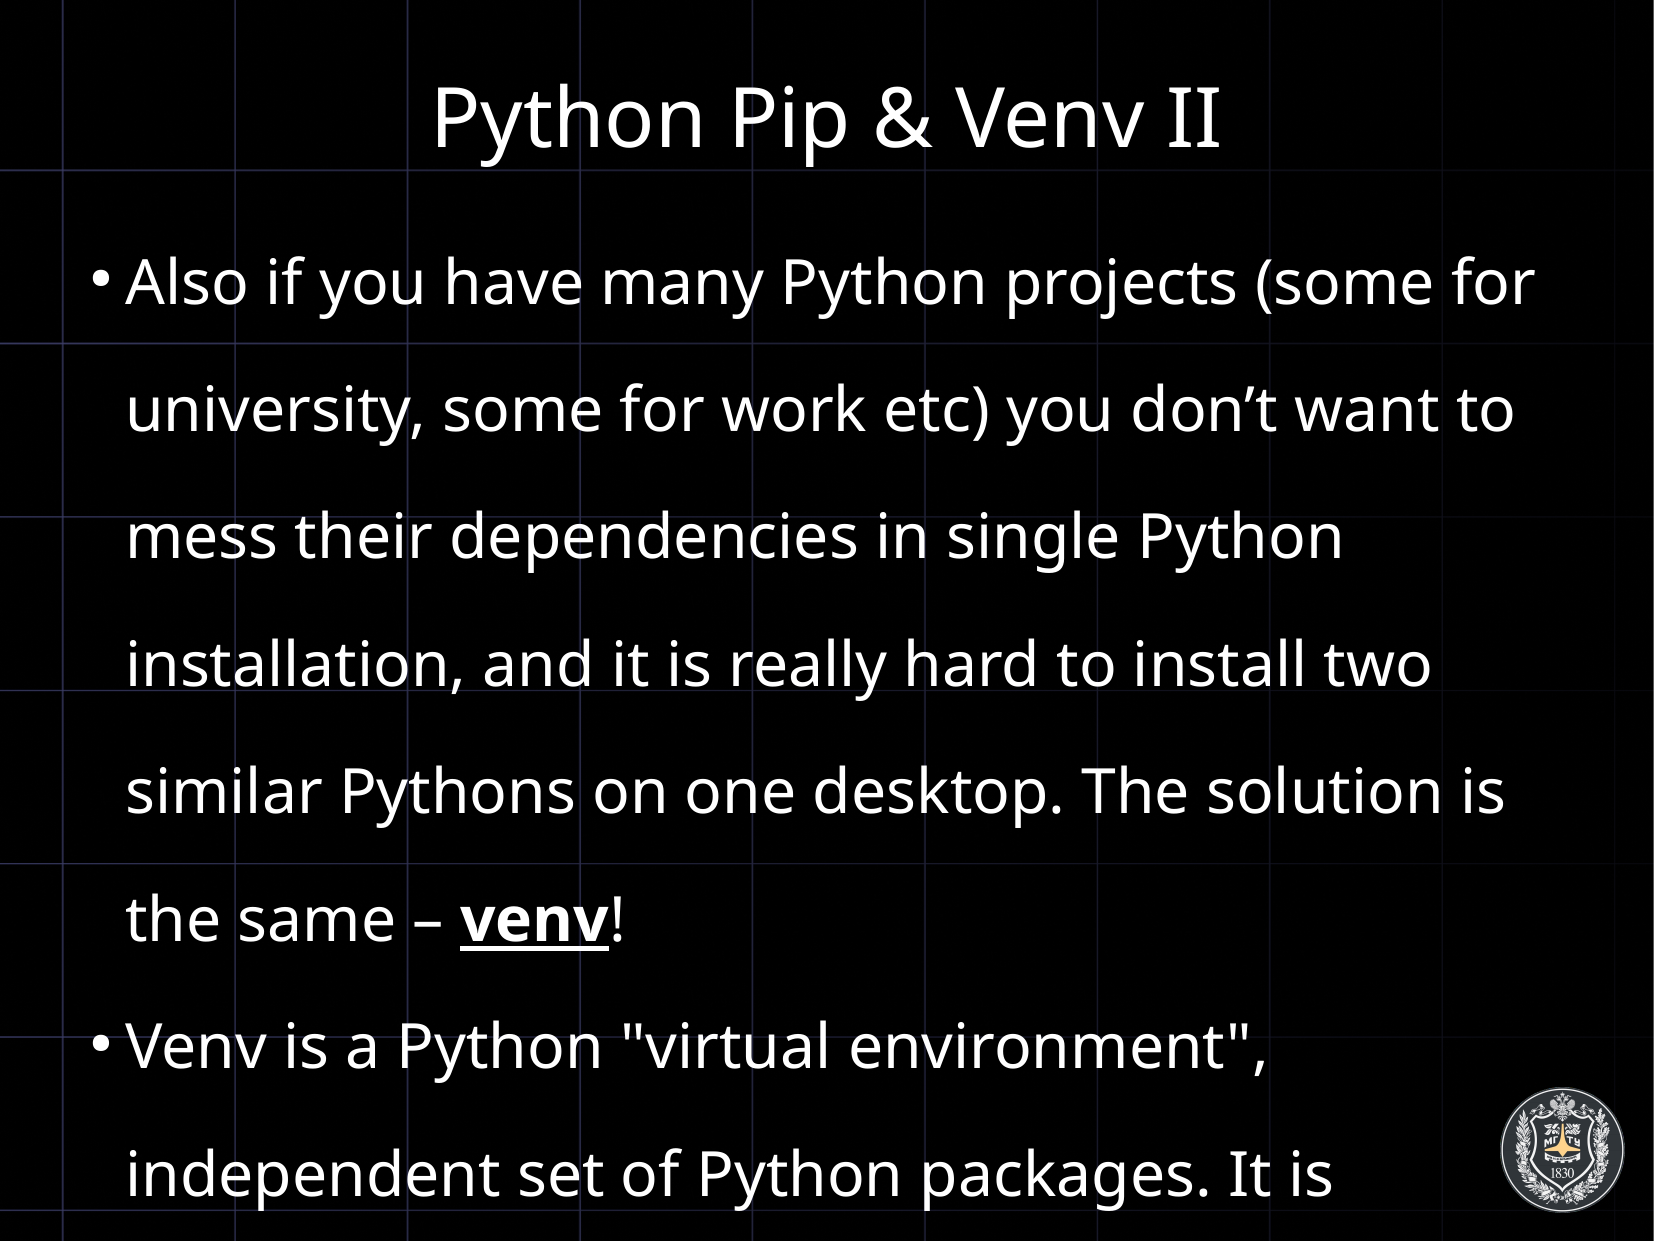

# Python Pip & Venv II
Also if you have many Python projects (some for university, some for work etc) you don’t want to mess their dependencies in single Python installation, and it is really hard to install two similar Pythons on one desktop. The solution is the same – venv!
Venv is a Python "virtual environment", independent set of Python packages. It is created on top of an existing Python installation, known as the virtual environment’s "base" Python.